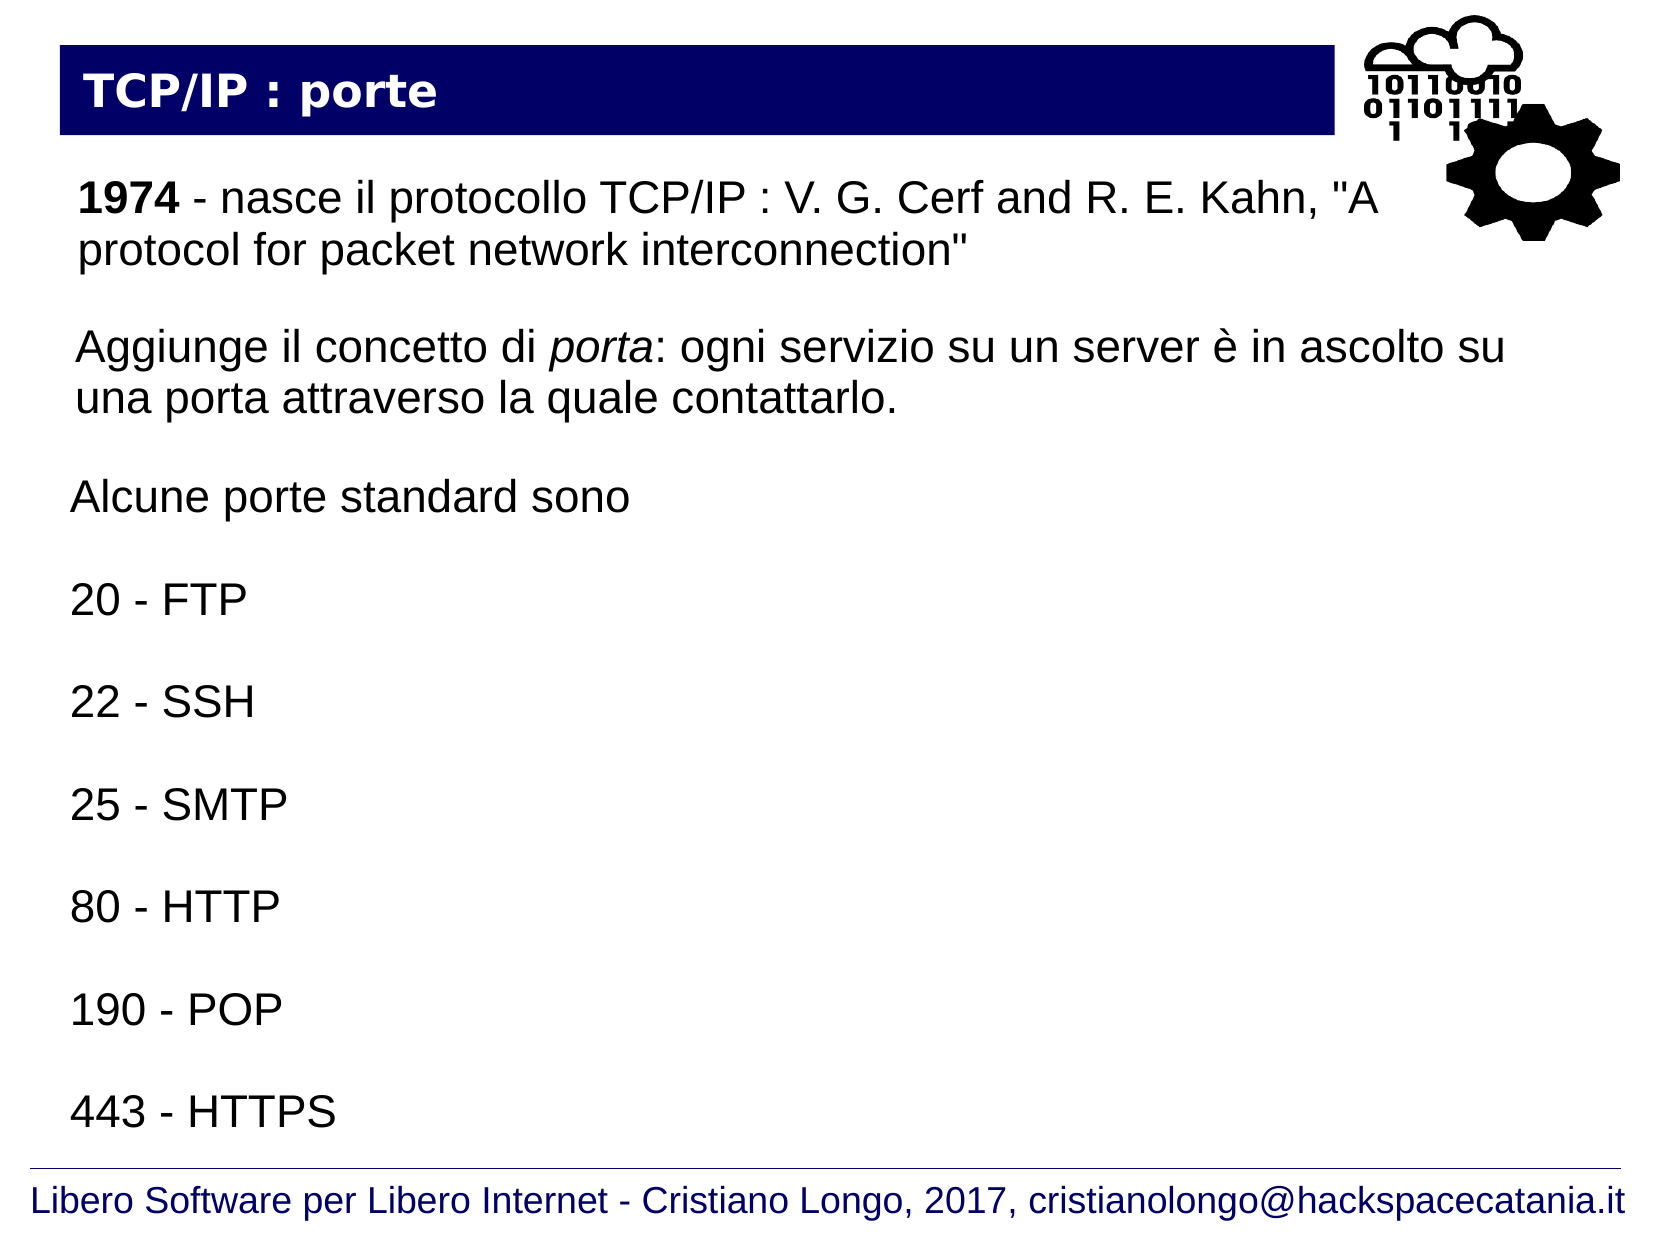

# TCP/IP : porte
1974 - nasce il protocollo TCP/IP : V. G. Cerf and R. E. Kahn, "A protocol for packet network interconnection"
Aggiunge il concetto di porta: ogni servizio su un server è in ascolto su una porta attraverso la quale contattarlo.
Alcune porte standard sono
20 - FTP
22 - SSH
25 - SMTP
80 - HTTP
190 - POP
443 - HTTPS
Libero Software per Libero Internet - Cristiano Longo, 2017, cristianolongo@hackspacecatania.it